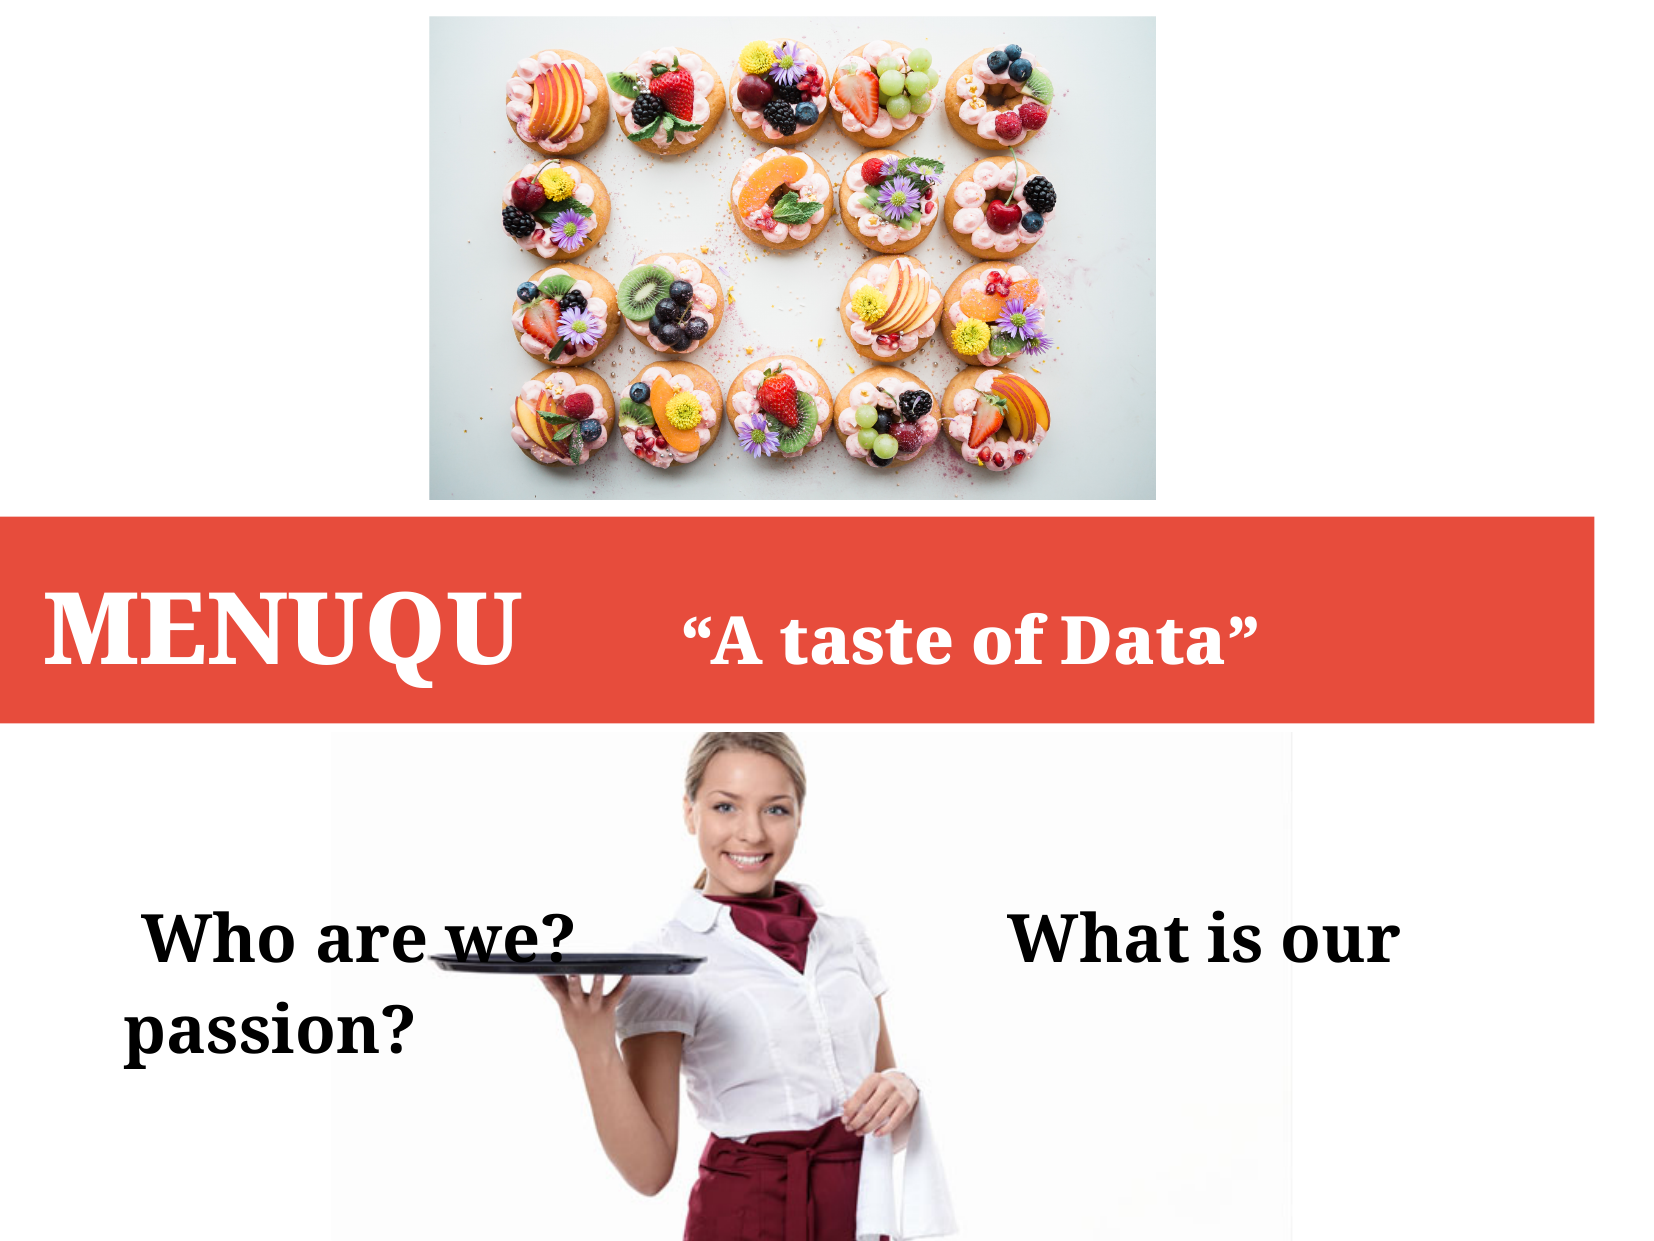

MENUQU “A taste of Data”
# Who are we? What is our passion?